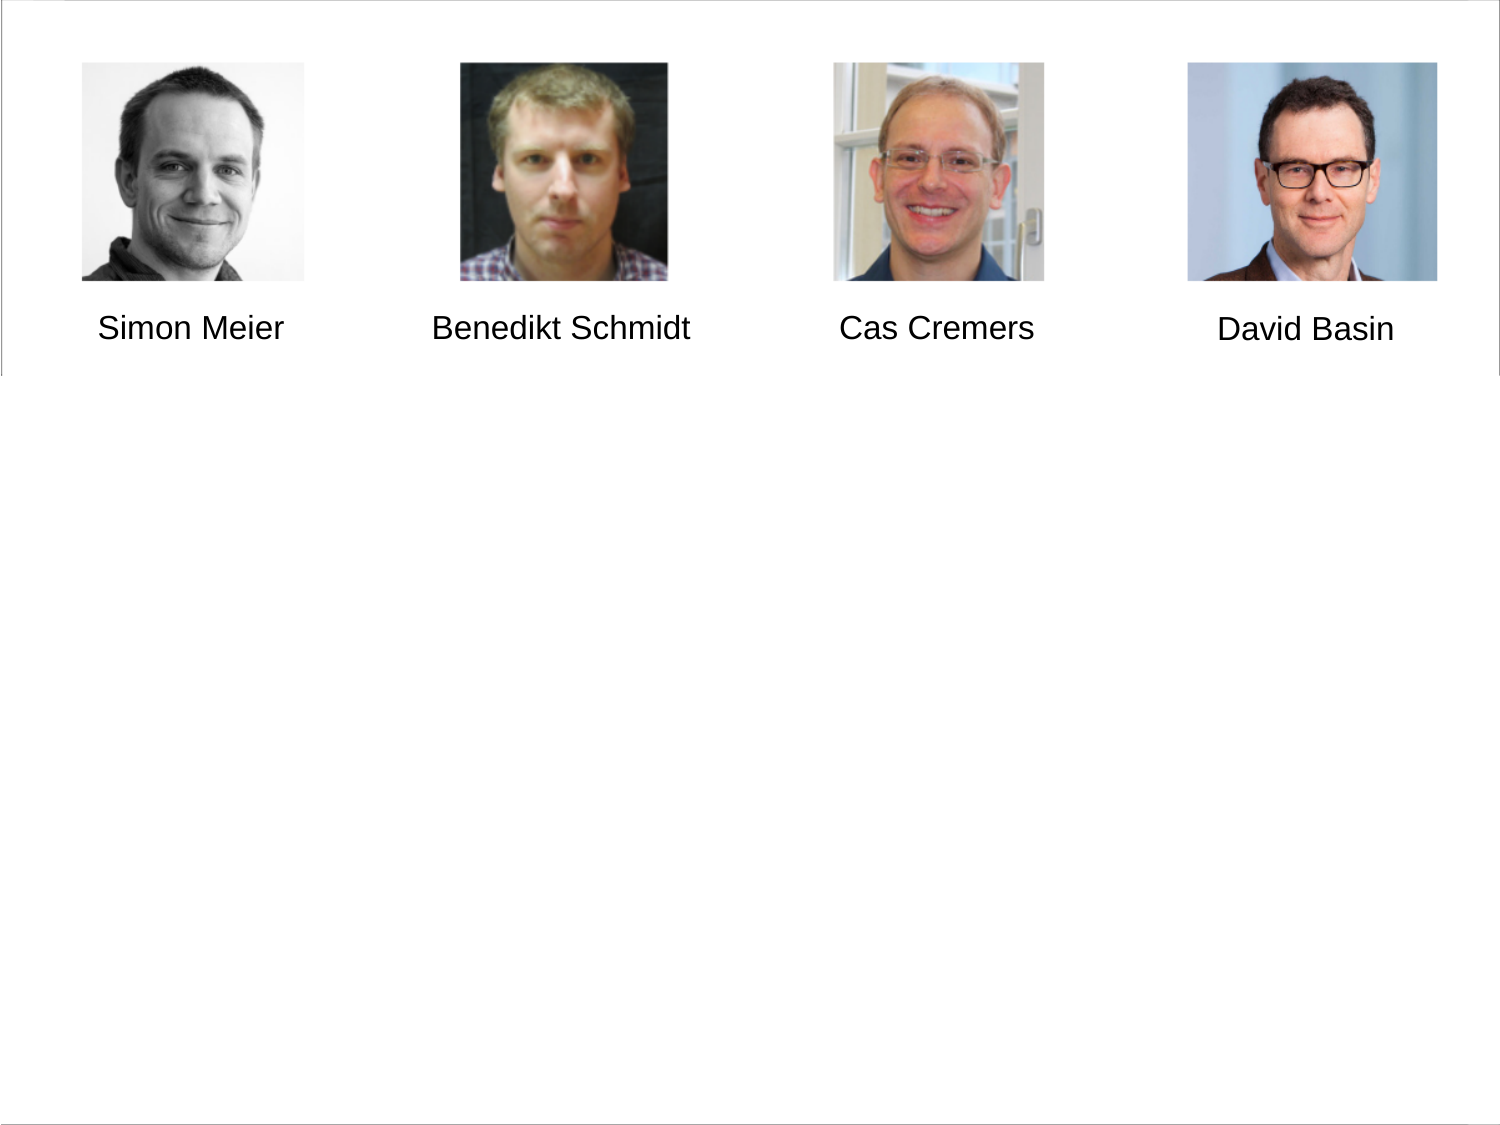

Simon Meier
Benedikt Schmidt
Cas Cremers
David Basin
8